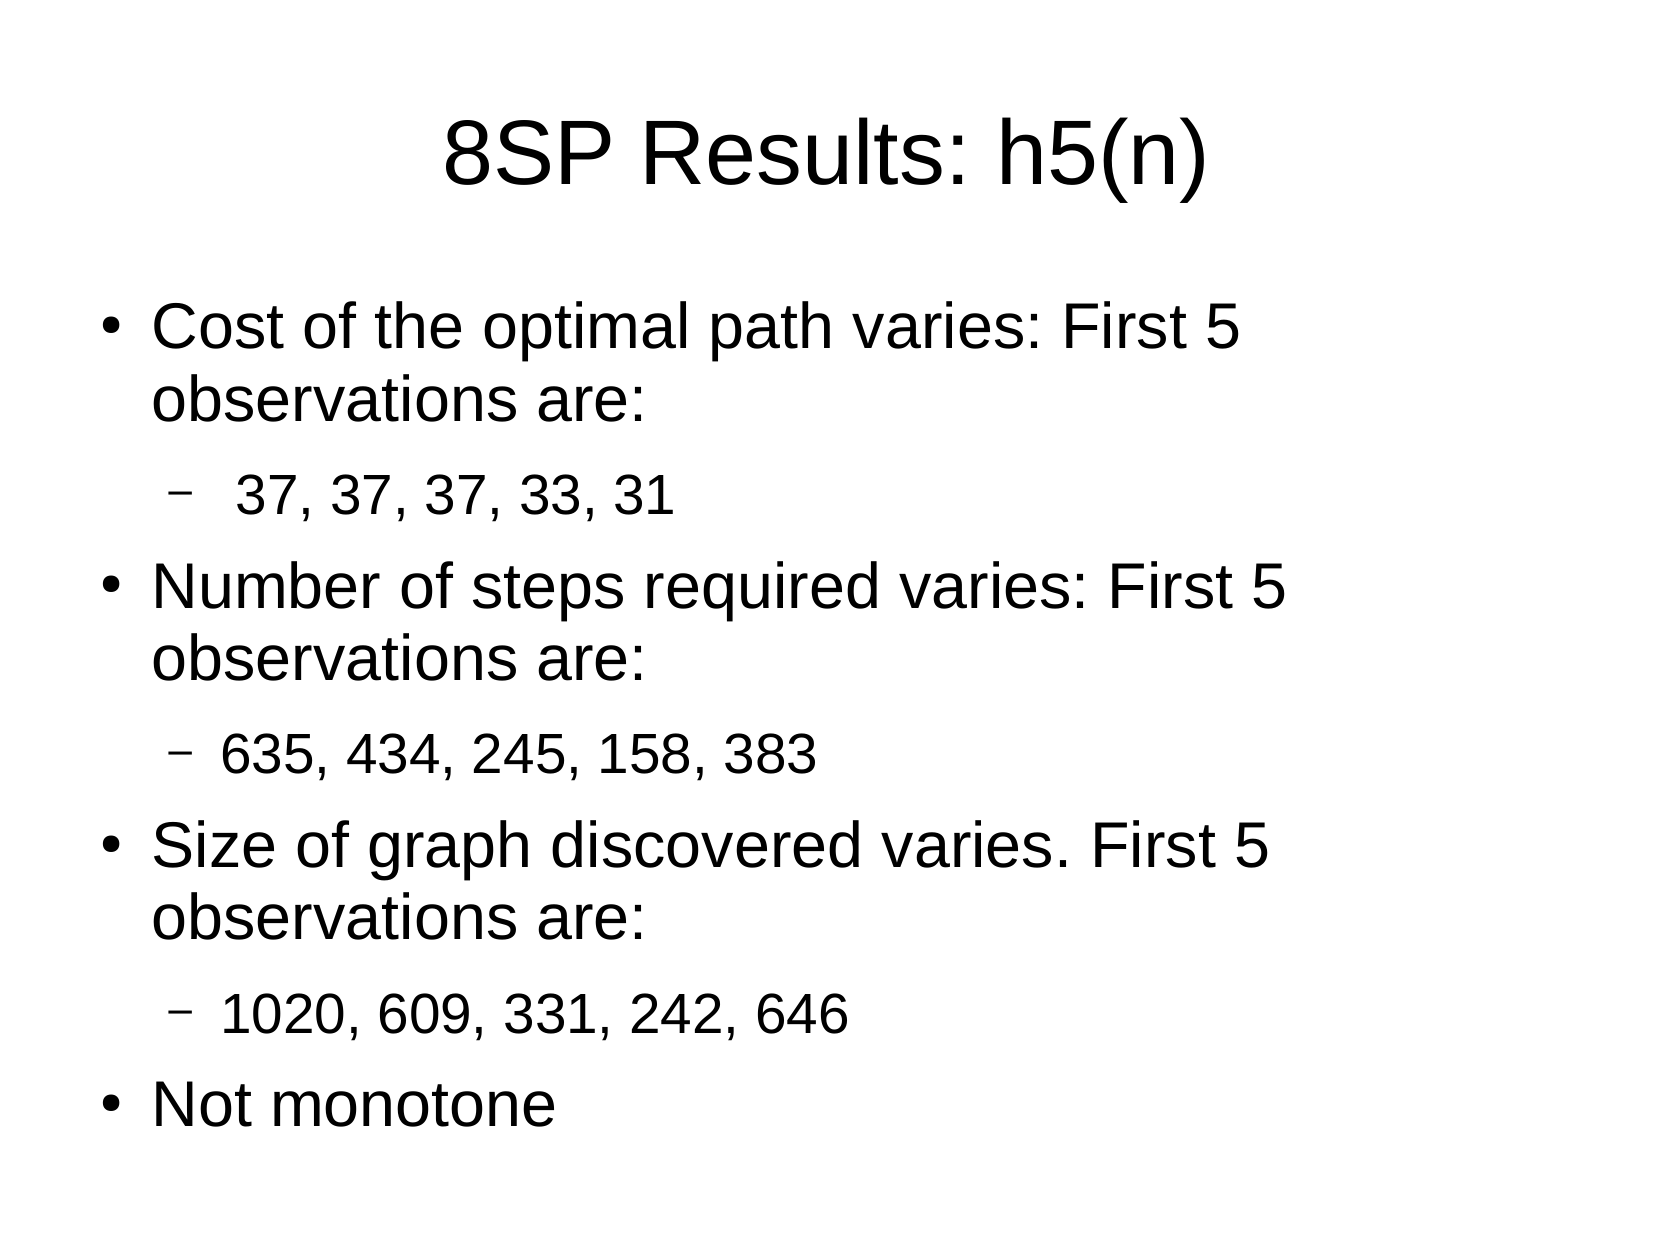

# 8SP Results: h5(n)
Cost of the optimal path varies: First 5 observations are:
 37, 37, 37, 33, 31
Number of steps required varies: First 5 observations are:
635, 434, 245, 158, 383
Size of graph discovered varies. First 5 observations are:
1020, 609, 331, 242, 646
Not monotone